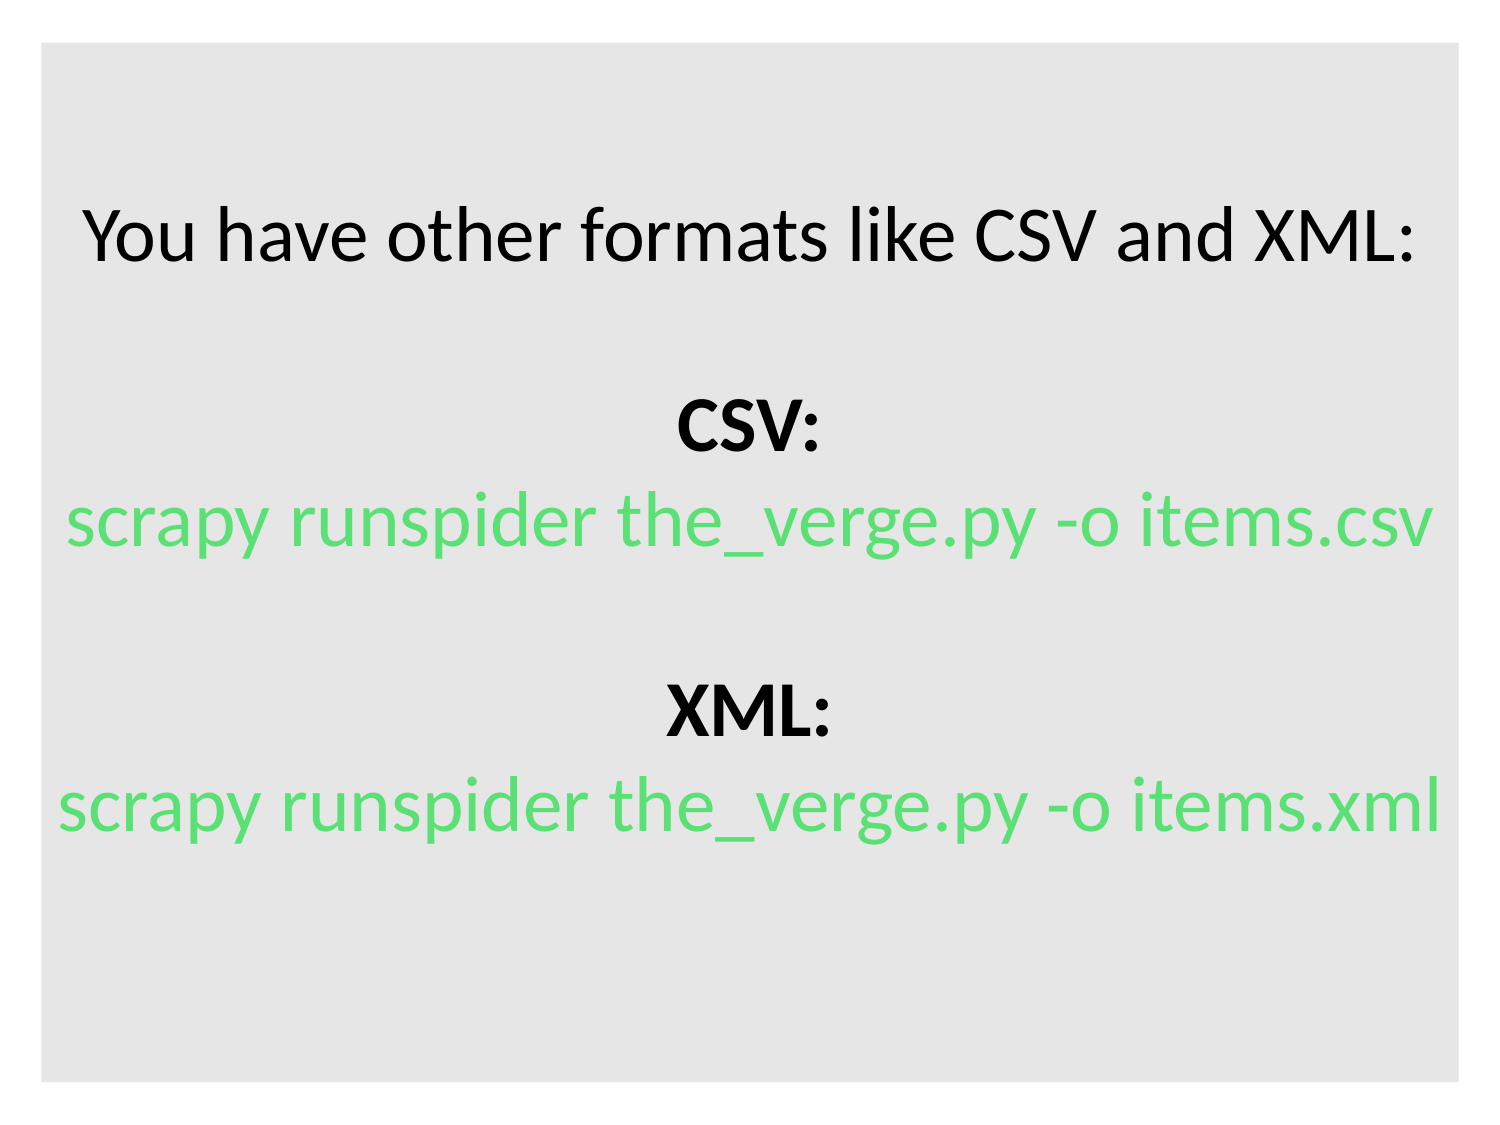

You have other formats like CSV and XML:
CSV:
scrapy runspider the_verge.py -o items.csv
XML:
scrapy runspider the_verge.py -o items.xml